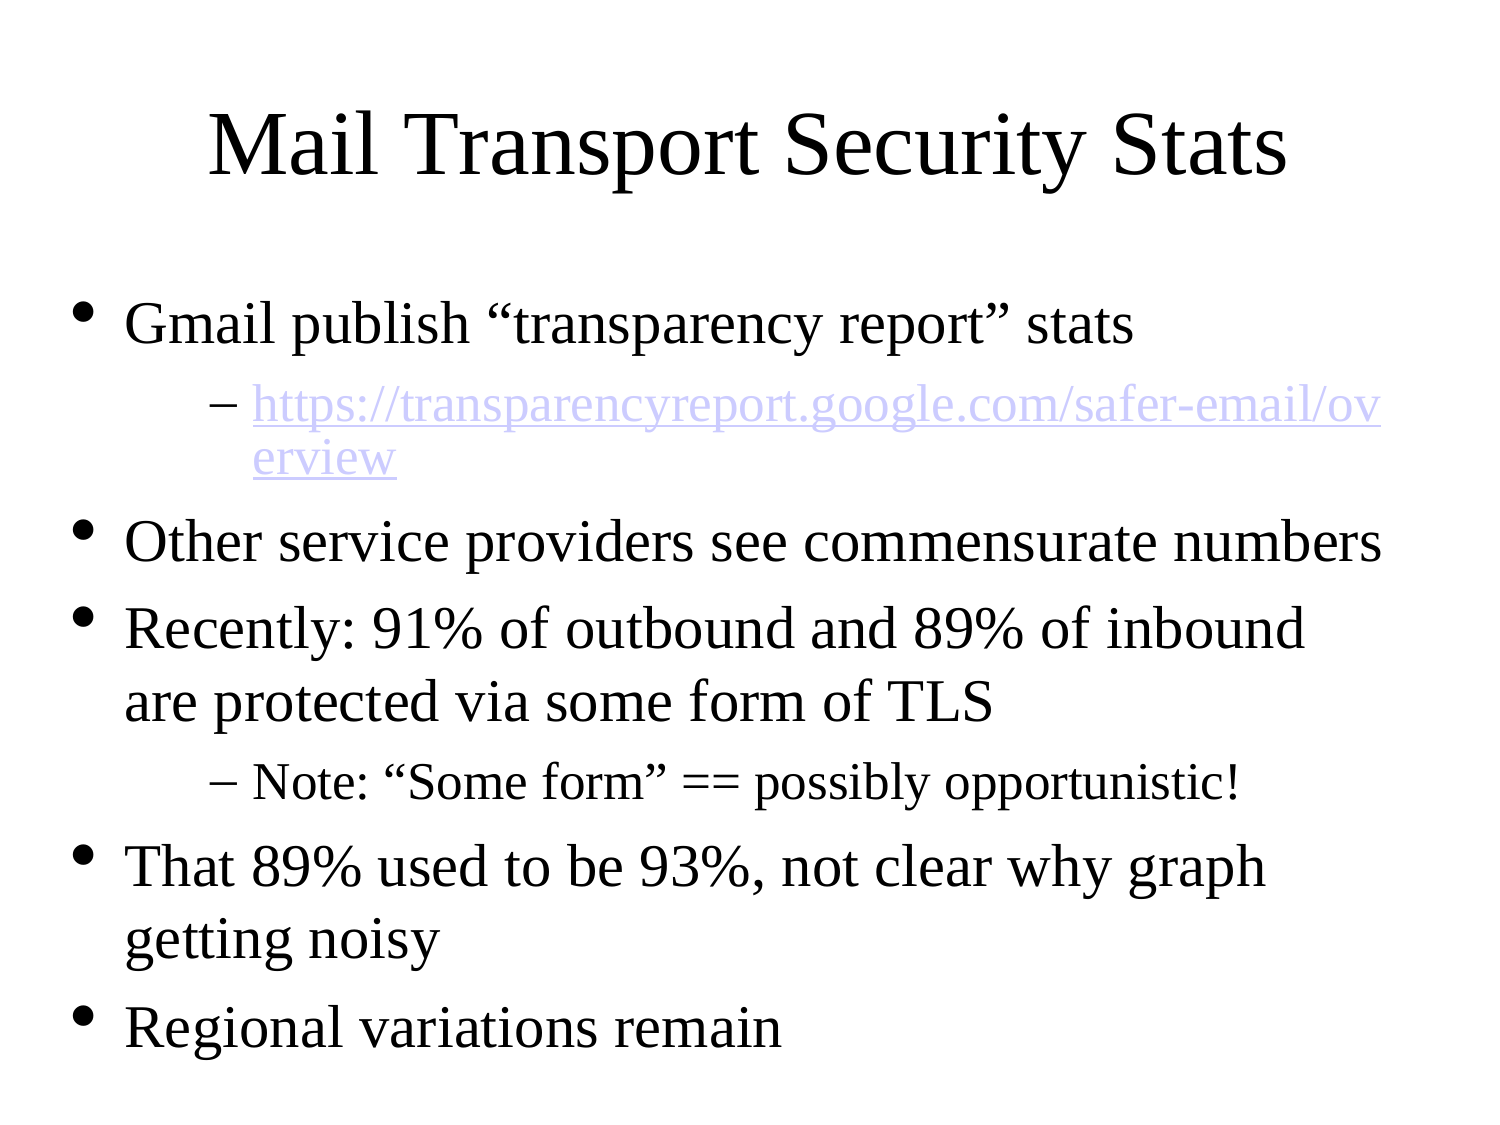

# Mail Transport Security Stats
Gmail publish “transparency report” stats
https://transparencyreport.google.com/safer-email/overview
Other service providers see commensurate numbers
Recently: 91% of outbound and 89% of inbound are protected via some form of TLS
Note: “Some form” == possibly opportunistic!
That 89% used to be 93%, not clear why graph getting noisy
Regional variations remain